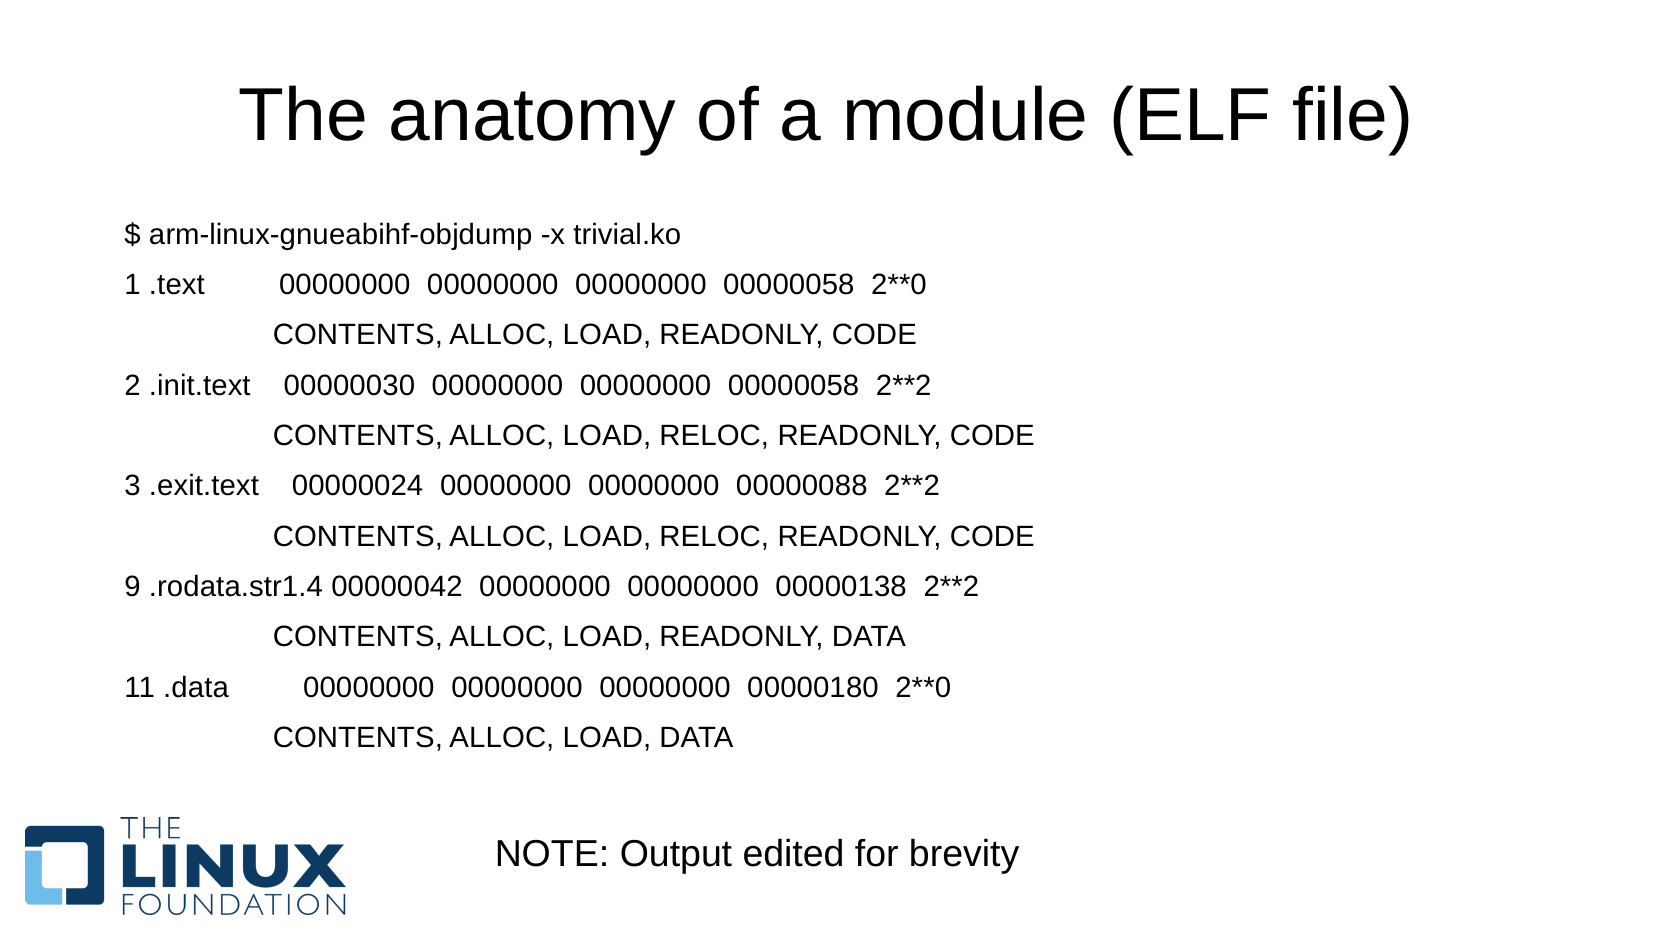

# The anatomy of a module (ELF file)
$ arm-linux-gnueabihf-objdump -x trivial.ko
1 .text 00000000 00000000 00000000 00000058 2**0
 CONTENTS, ALLOC, LOAD, READONLY, CODE
2 .init.text 00000030 00000000 00000000 00000058 2**2
 CONTENTS, ALLOC, LOAD, RELOC, READONLY, CODE
3 .exit.text 00000024 00000000 00000000 00000088 2**2
 CONTENTS, ALLOC, LOAD, RELOC, READONLY, CODE
9 .rodata.str1.4 00000042 00000000 00000000 00000138 2**2
 CONTENTS, ALLOC, LOAD, READONLY, DATA
11 .data 00000000 00000000 00000000 00000180 2**0
 CONTENTS, ALLOC, LOAD, DATA
NOTE: Output edited for brevity